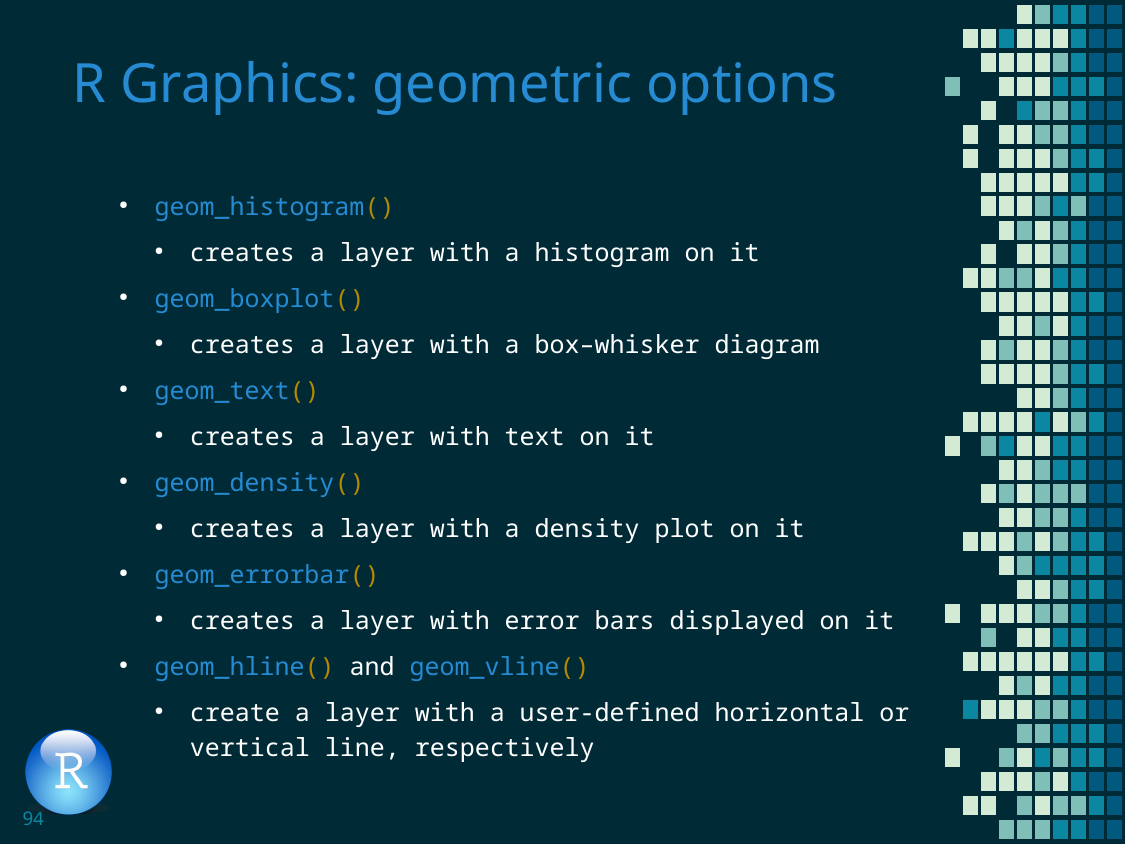

R Graphics: geometric options
geom_histogram()
creates a layer with a histogram on it
geom_boxplot()
creates a layer with a box–whisker diagram
geom_text()
creates a layer with text on it
geom_density()
creates a layer with a density plot on it
geom_errorbar()
creates a layer with error bars displayed on it
geom_hline() and geom_vline()
create a layer with a user-defined horizontal or vertical line, respectively